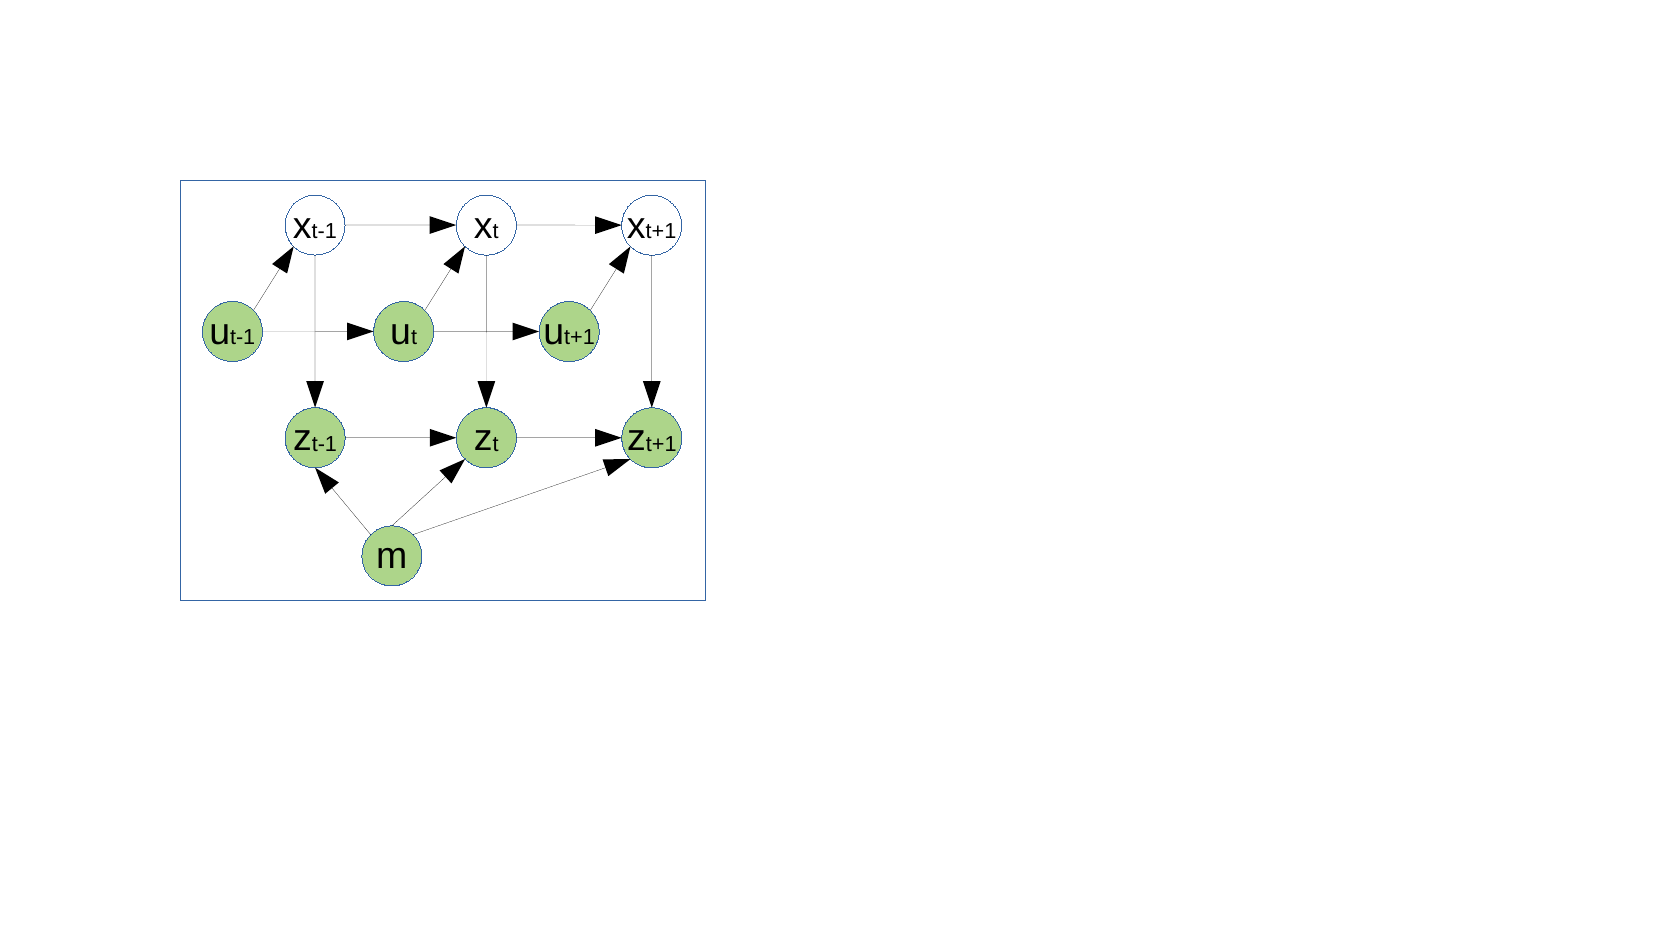

xt-1
xt
xt+1
ut-1
ut
ut+1
zt-1
zt
zt+1
m